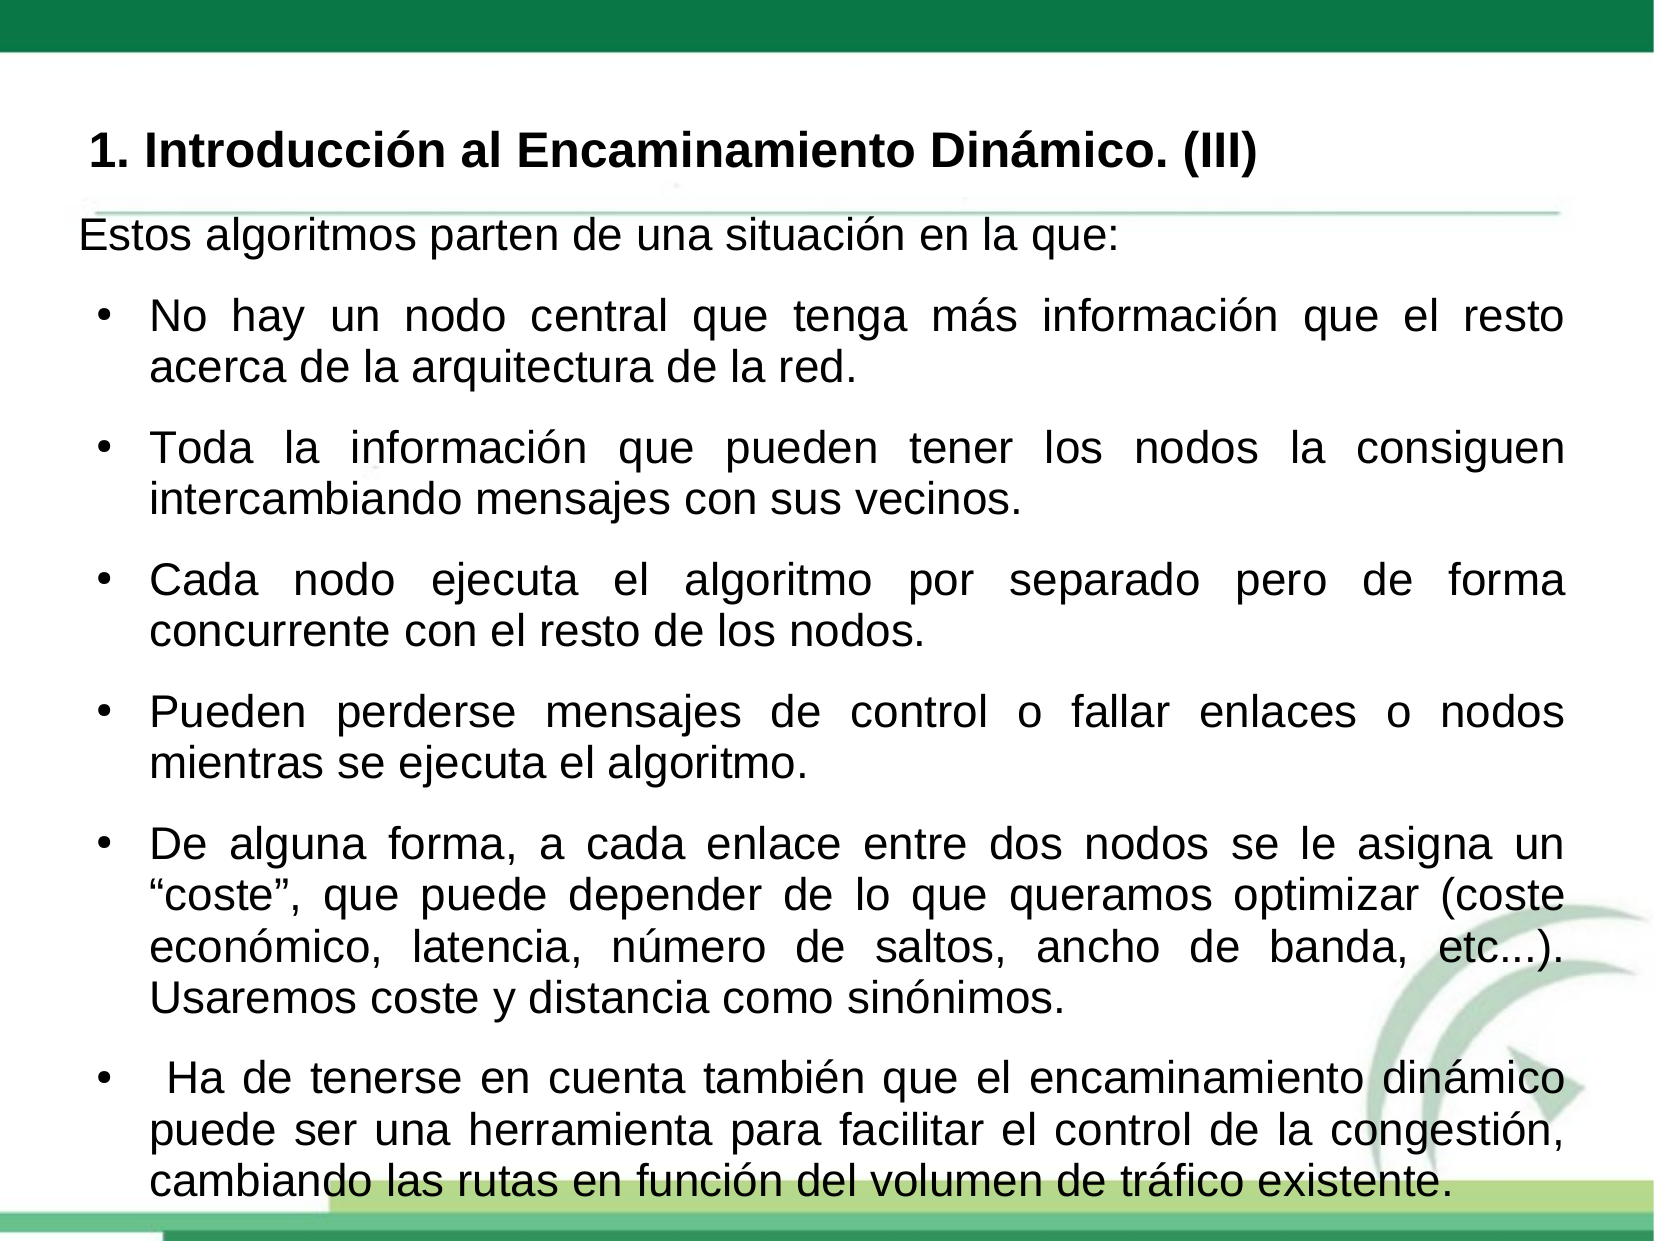

# 1. Introducción al Encaminamiento Dinámico. (III)
Estos algoritmos parten de una situación en la que:
No hay un nodo central que tenga más información que el resto acerca de la arquitectura de la red.
Toda la información que pueden tener los nodos la consiguen intercambiando mensajes con sus vecinos.
Cada nodo ejecuta el algoritmo por separado pero de forma concurrente con el resto de los nodos.
Pueden perderse mensajes de control o fallar enlaces o nodos mientras se ejecuta el algoritmo.
De alguna forma, a cada enlace entre dos nodos se le asigna un “coste”, que puede depender de lo que queramos optimizar (coste económico, latencia, número de saltos, ancho de banda, etc...). Usaremos coste y distancia como sinónimos.
 Ha de tenerse en cuenta también que el encaminamiento dinámico puede ser una herramienta para facilitar el control de la congestión, cambiando las rutas en función del volumen de tráfico existente.